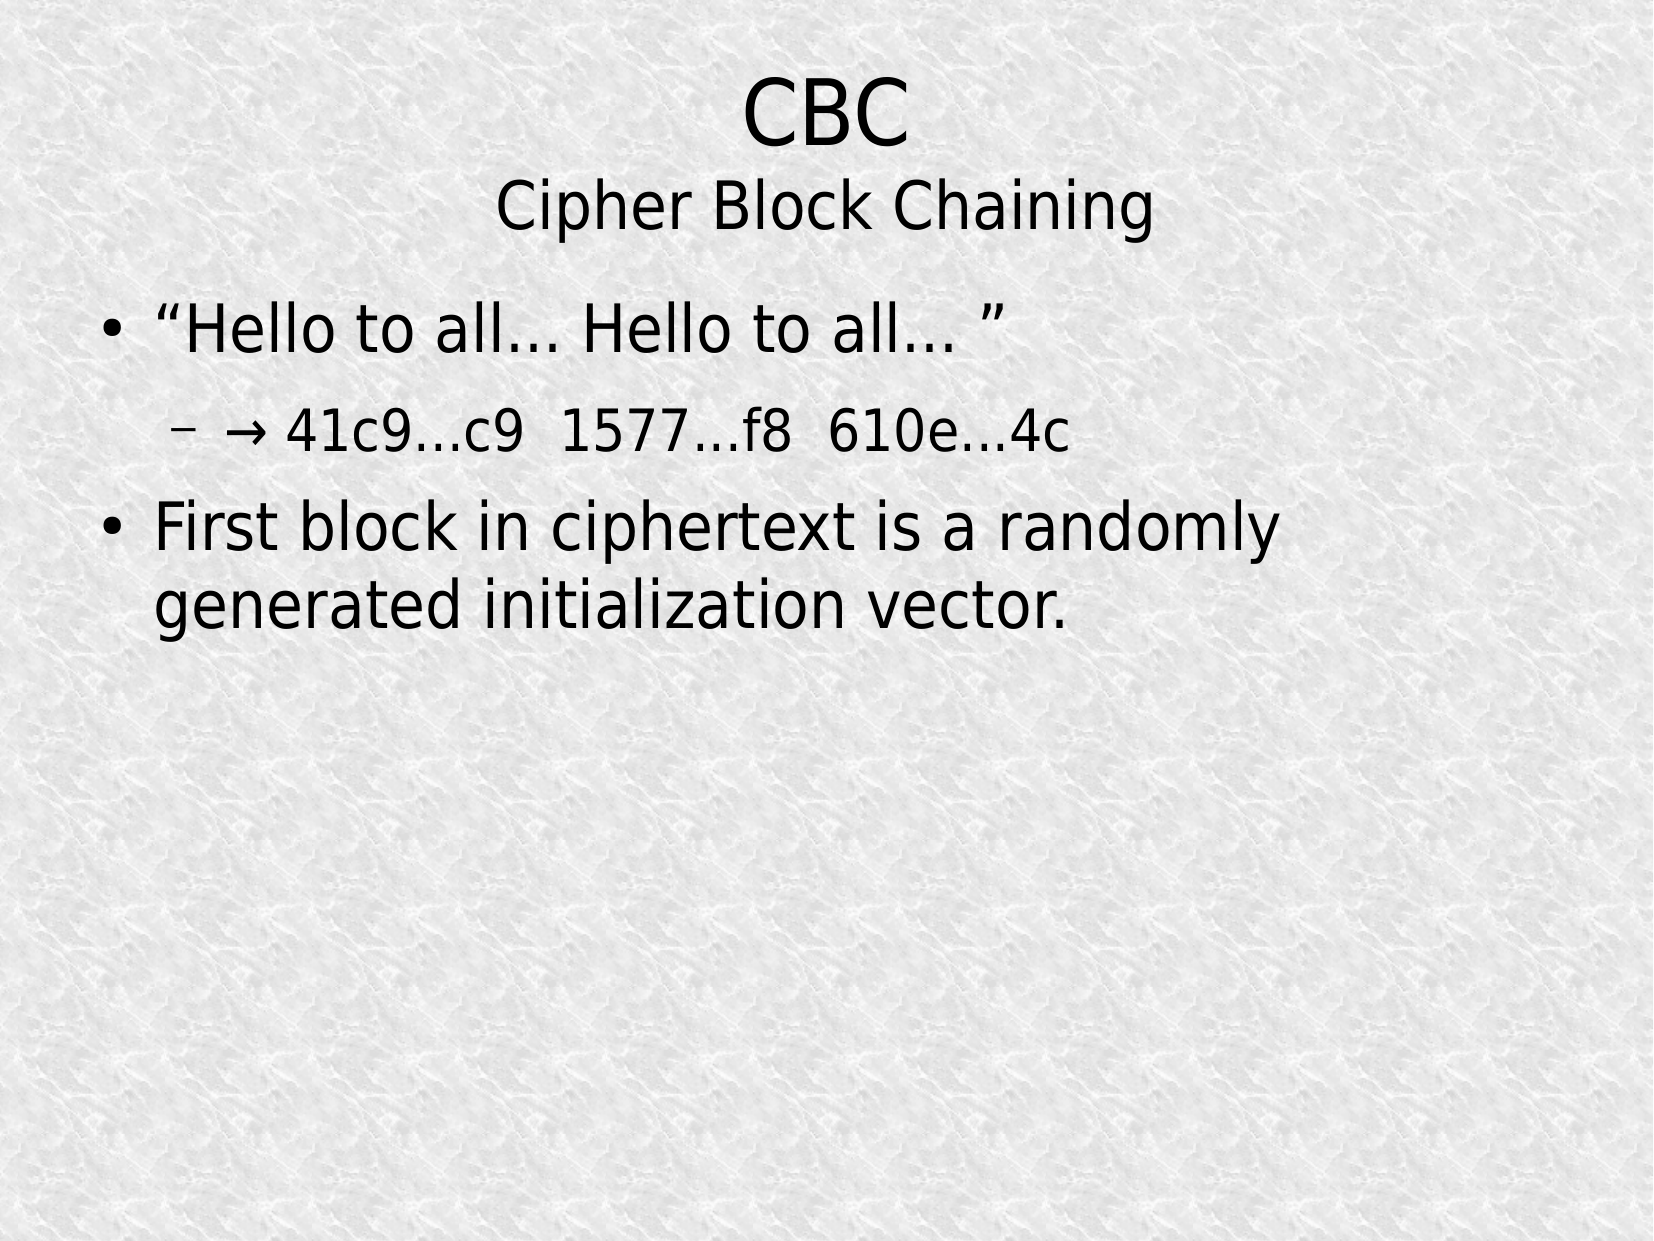

CBC
Cipher Block Chaining
# “Hello to all... Hello to all... ”
→ 41c9...c9 1577...f8 610e...4c
First block in ciphertext is a randomly generated initialization vector.